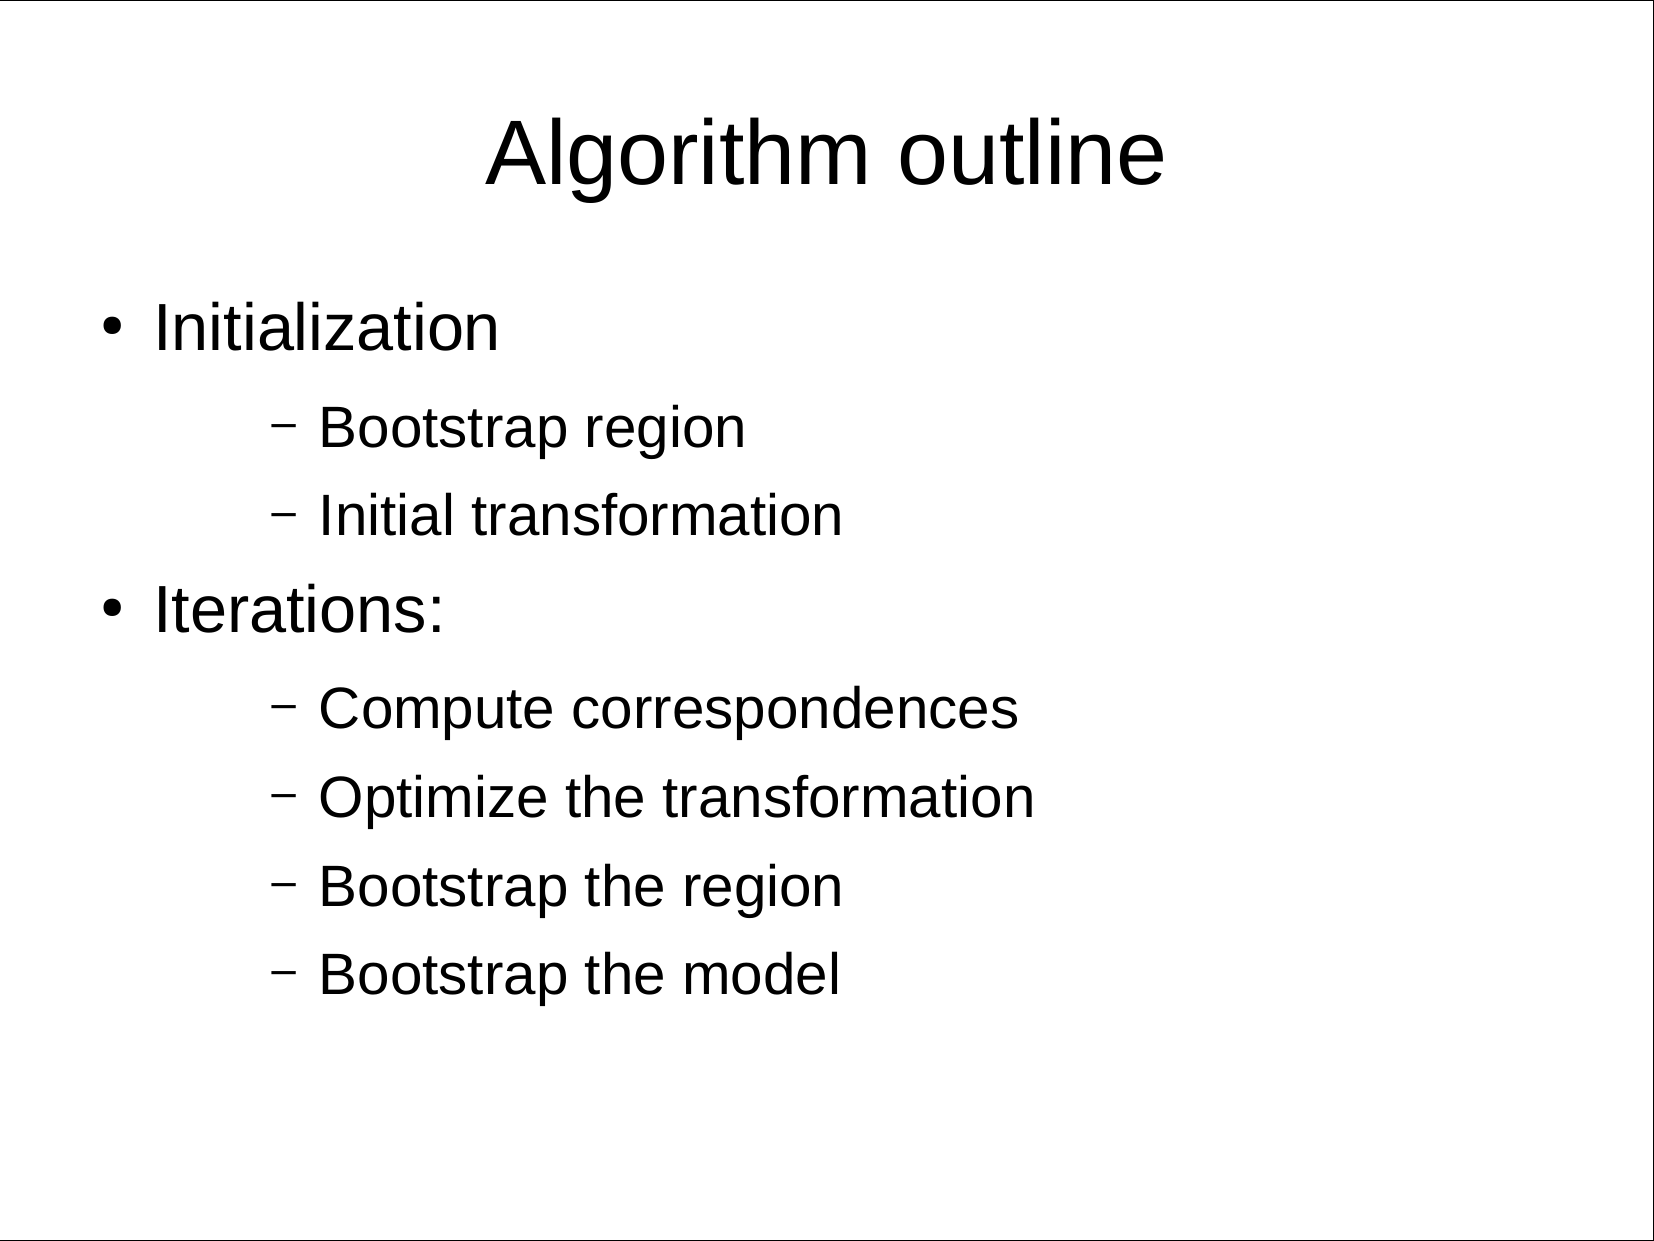

# Algorithm outline
Initialization
Bootstrap region
Initial transformation
Iterations:
Compute correspondences
Optimize the transformation
Bootstrap the region
Bootstrap the model